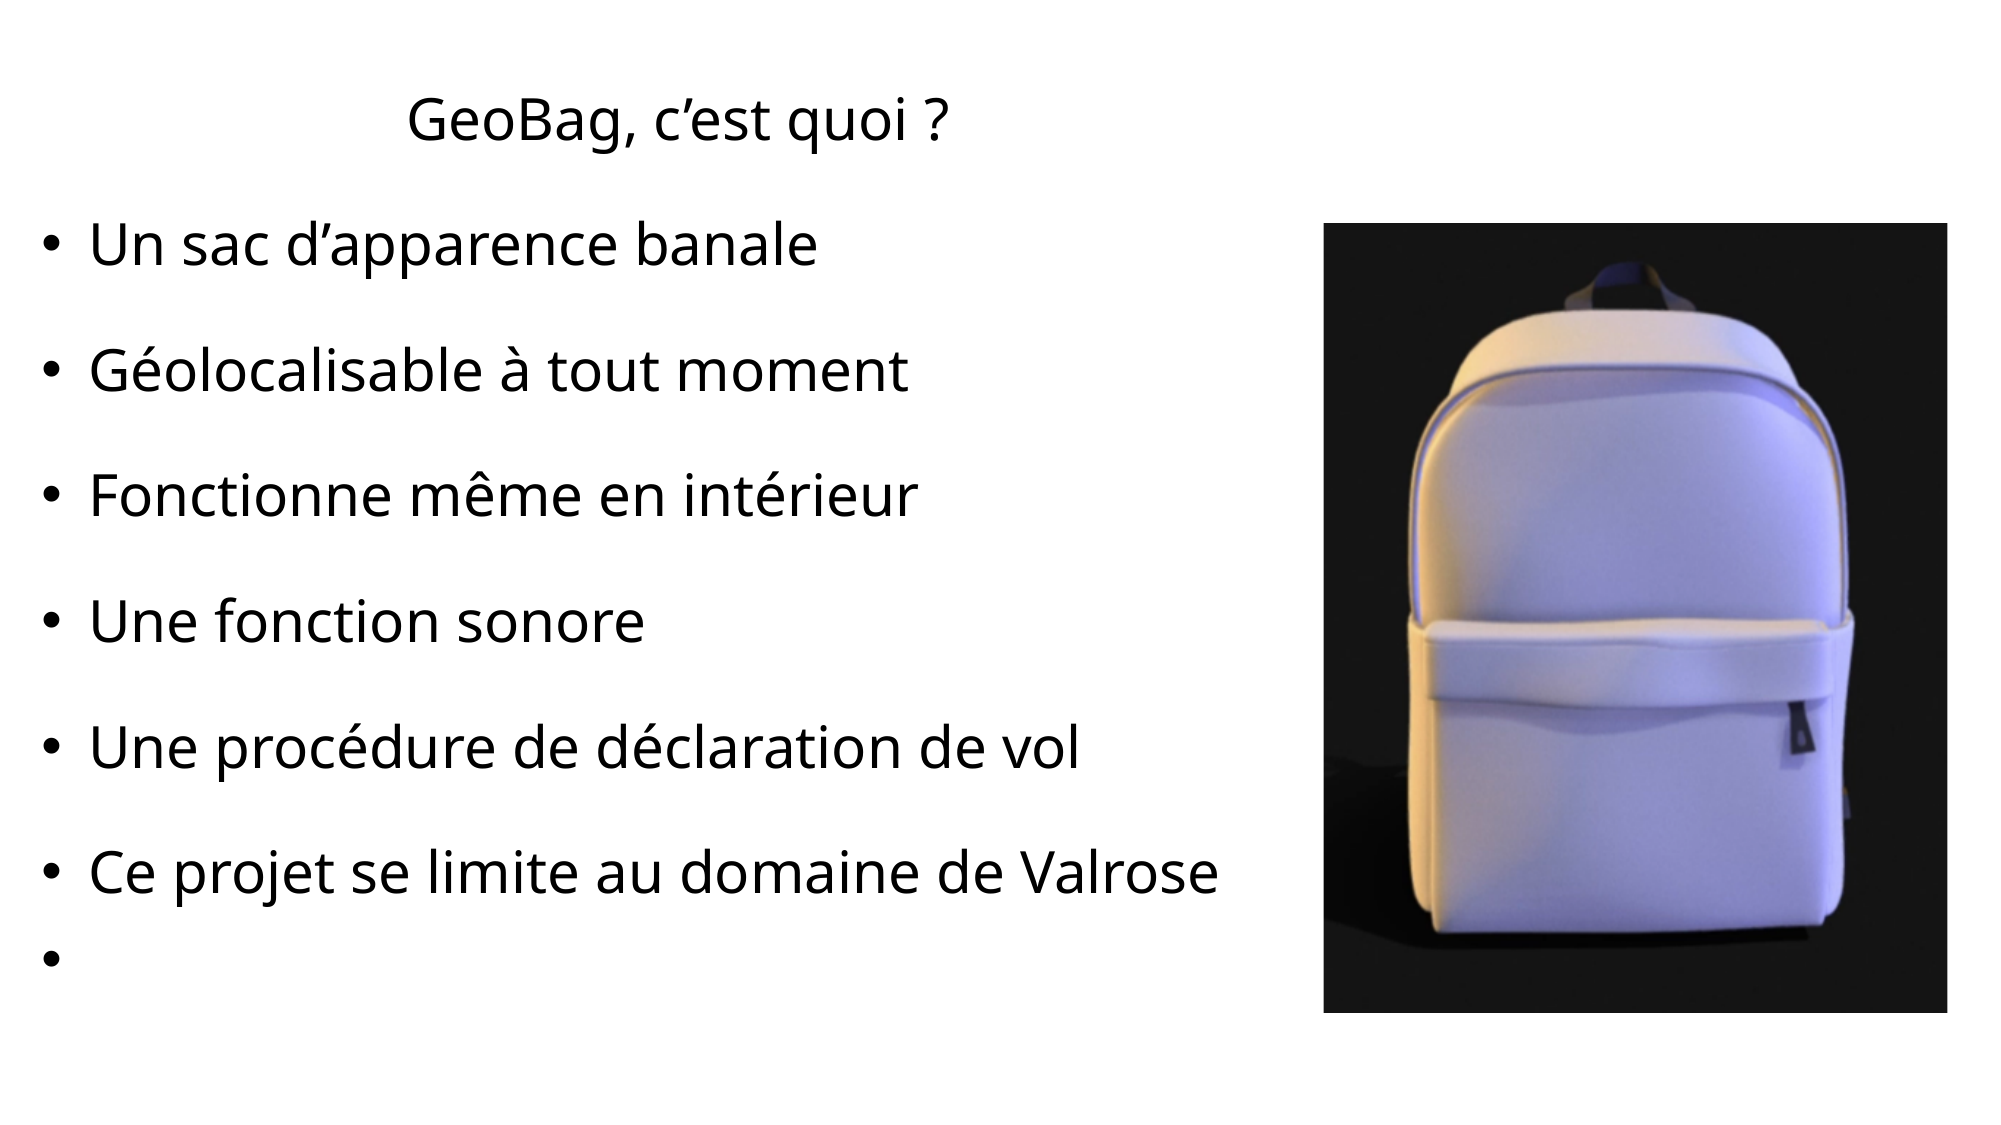

# GeoBag, c’est quoi ?
Un sac d’apparence banale
Géolocalisable à tout moment
Fonctionne même en intérieur
Une fonction sonore
Une procédure de déclaration de vol
Ce projet se limite au domaine de Valrose